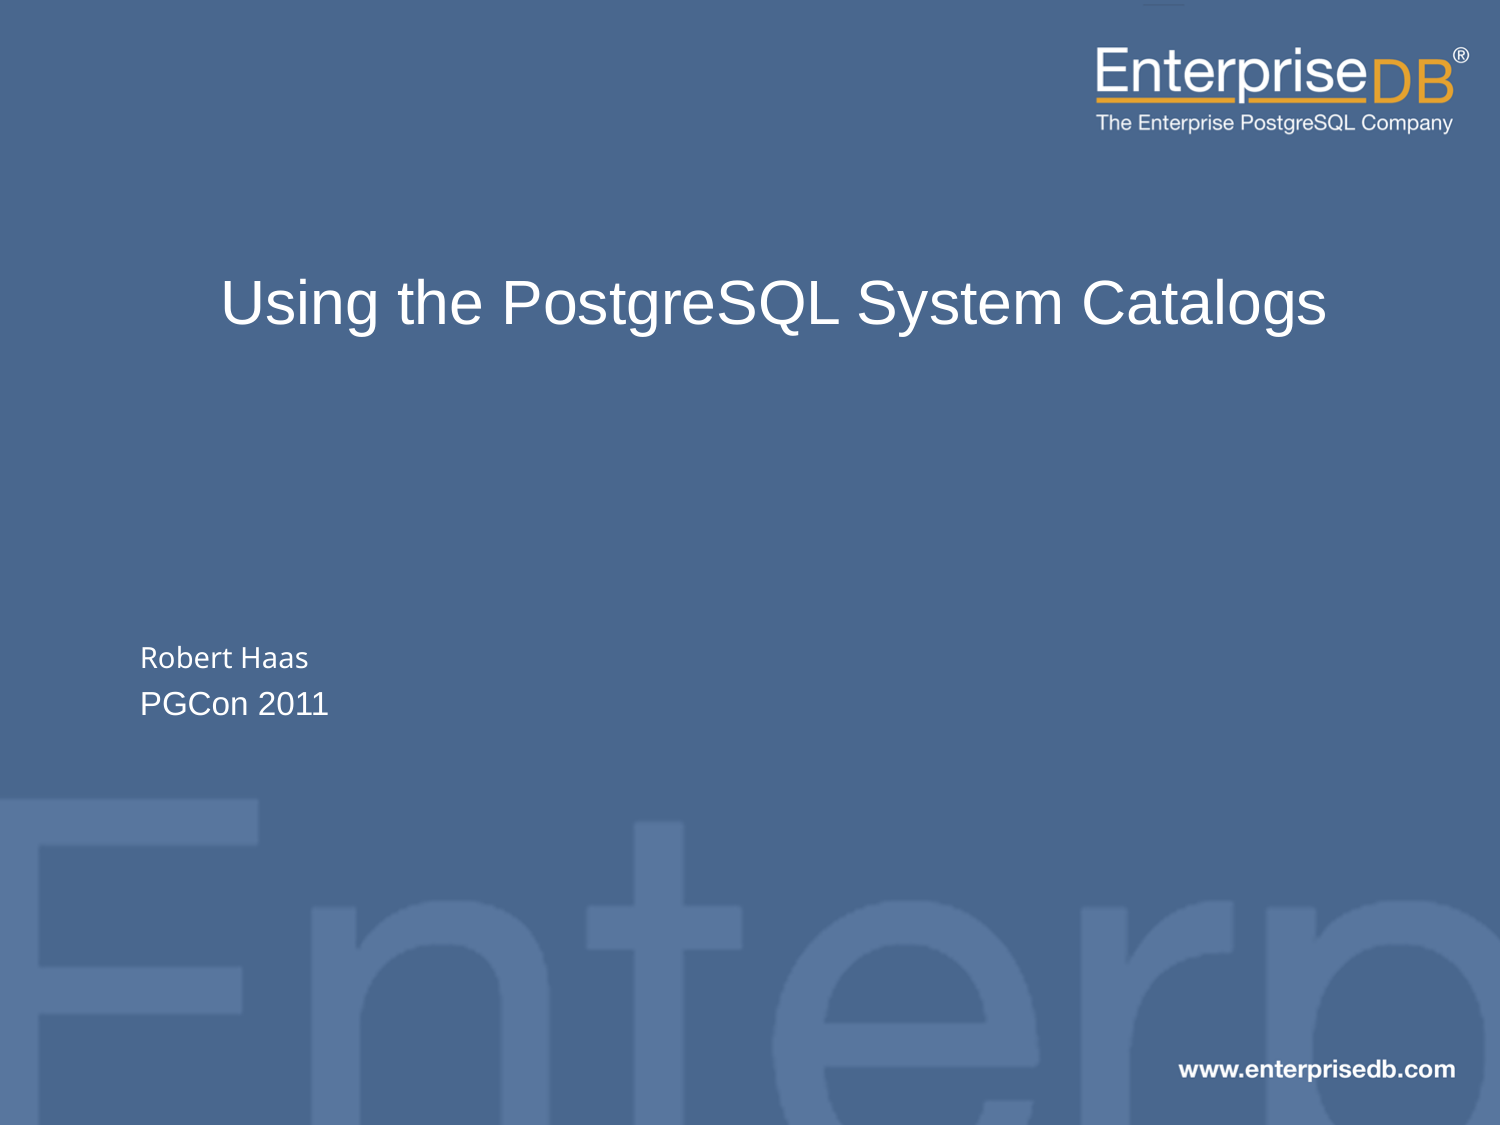

# Using the PostgreSQL System Catalogs
Robert Haas
PGCon 2011
EnterpriseDB, Postgres Plus and Dynatune are trademarks of EnterpriseDB Corporation. Other names may be trademarks of their respective owners. © 2010. All rights reserved.